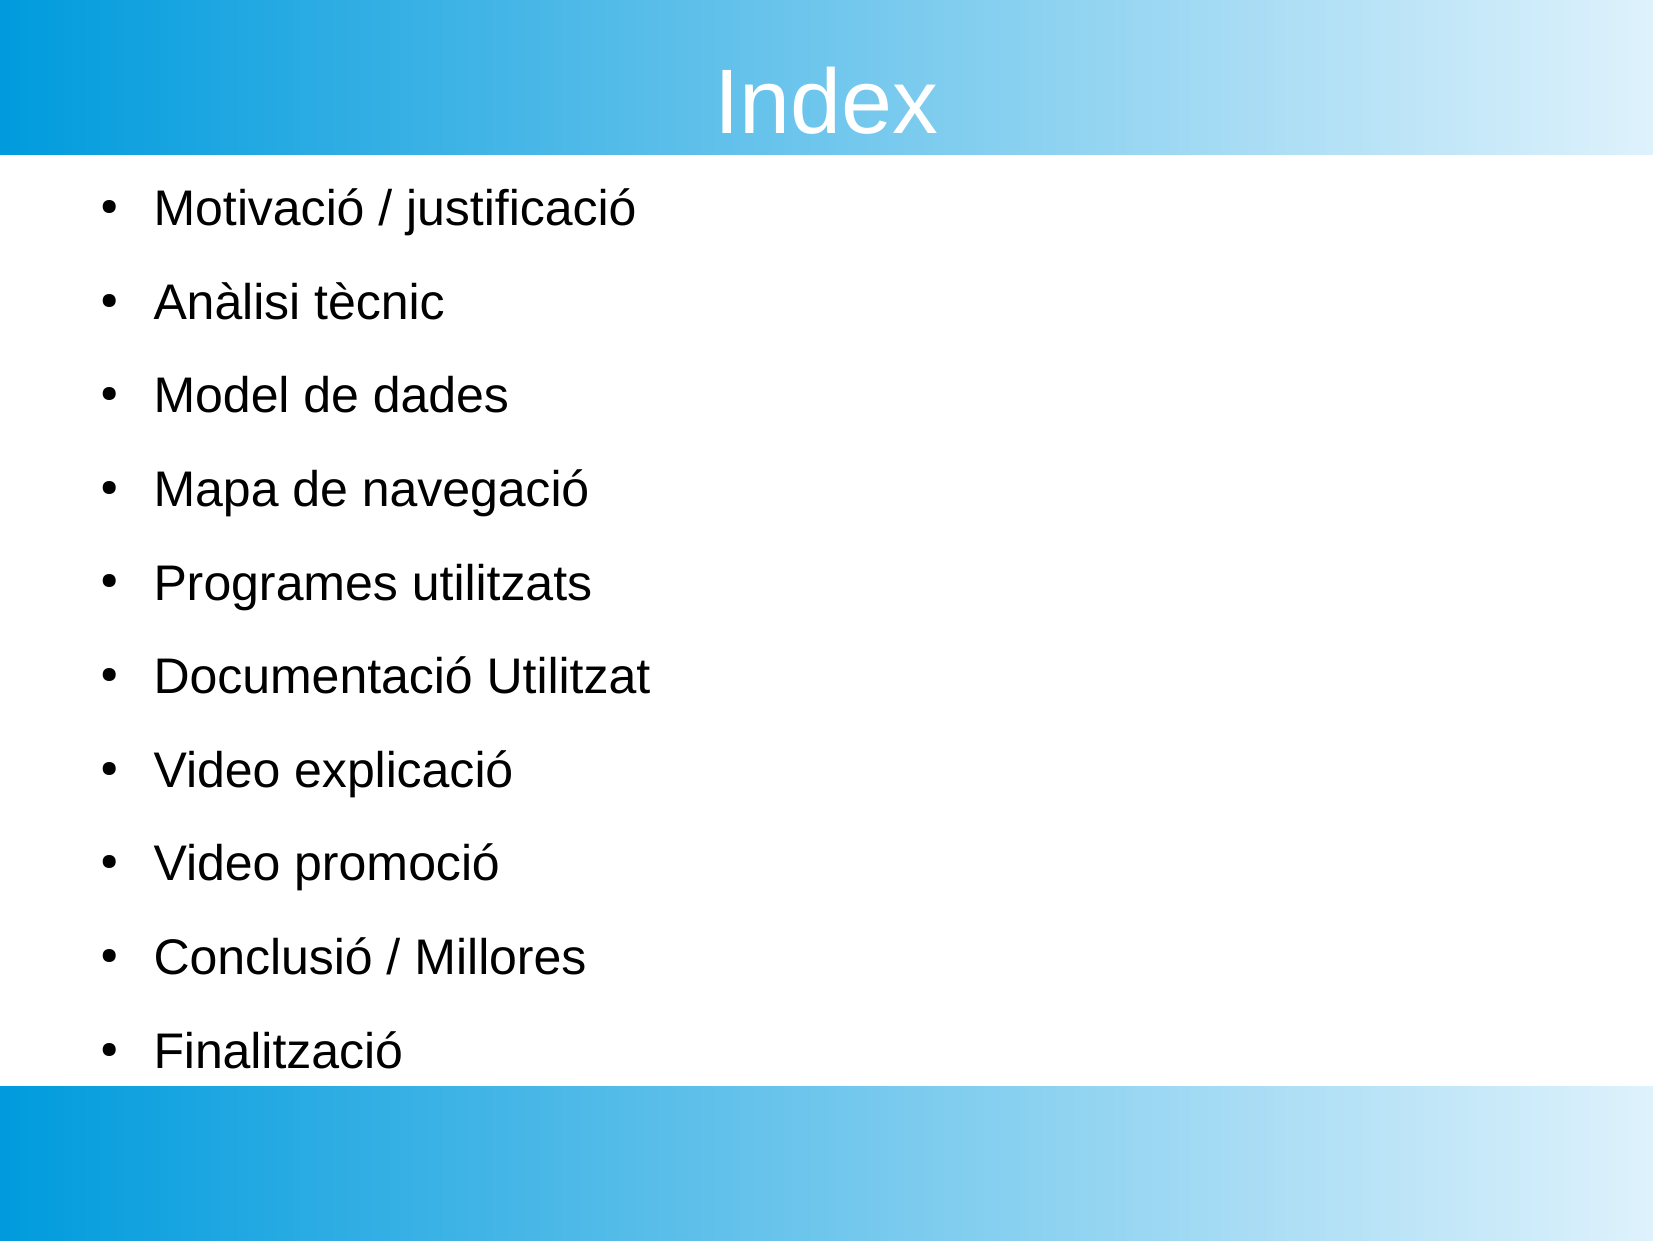

# Index
Motivació / justificació
Anàlisi tècnic
Model de dades
Mapa de navegació
Programes utilitzats
Documentació Utilitzat
Video explicació
Video promoció
Conclusió / Millores
Finalització